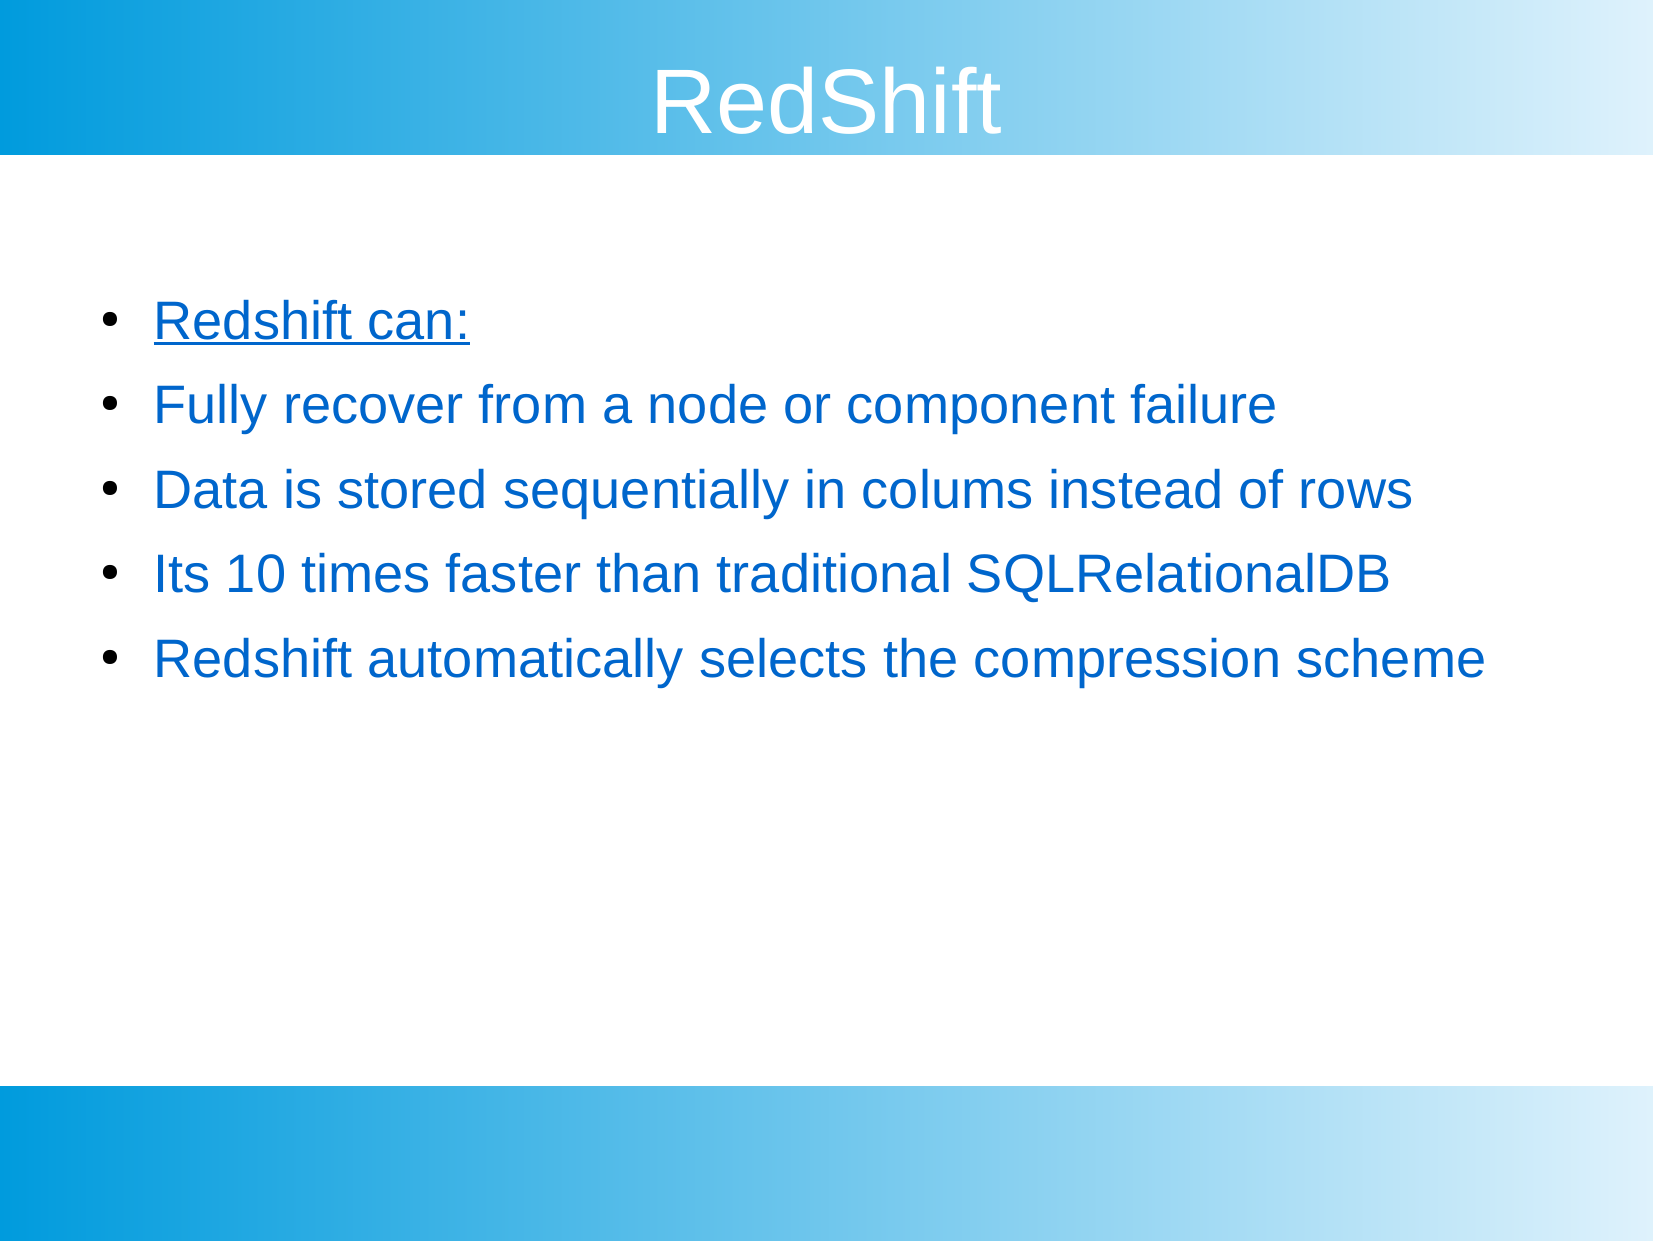

# RedShift
Redshift can:
Fully recover from a node or component failure
Data is stored sequentially in colums instead of rows
Its 10 times faster than traditional SQLRelationalDB
Redshift automatically selects the compression scheme